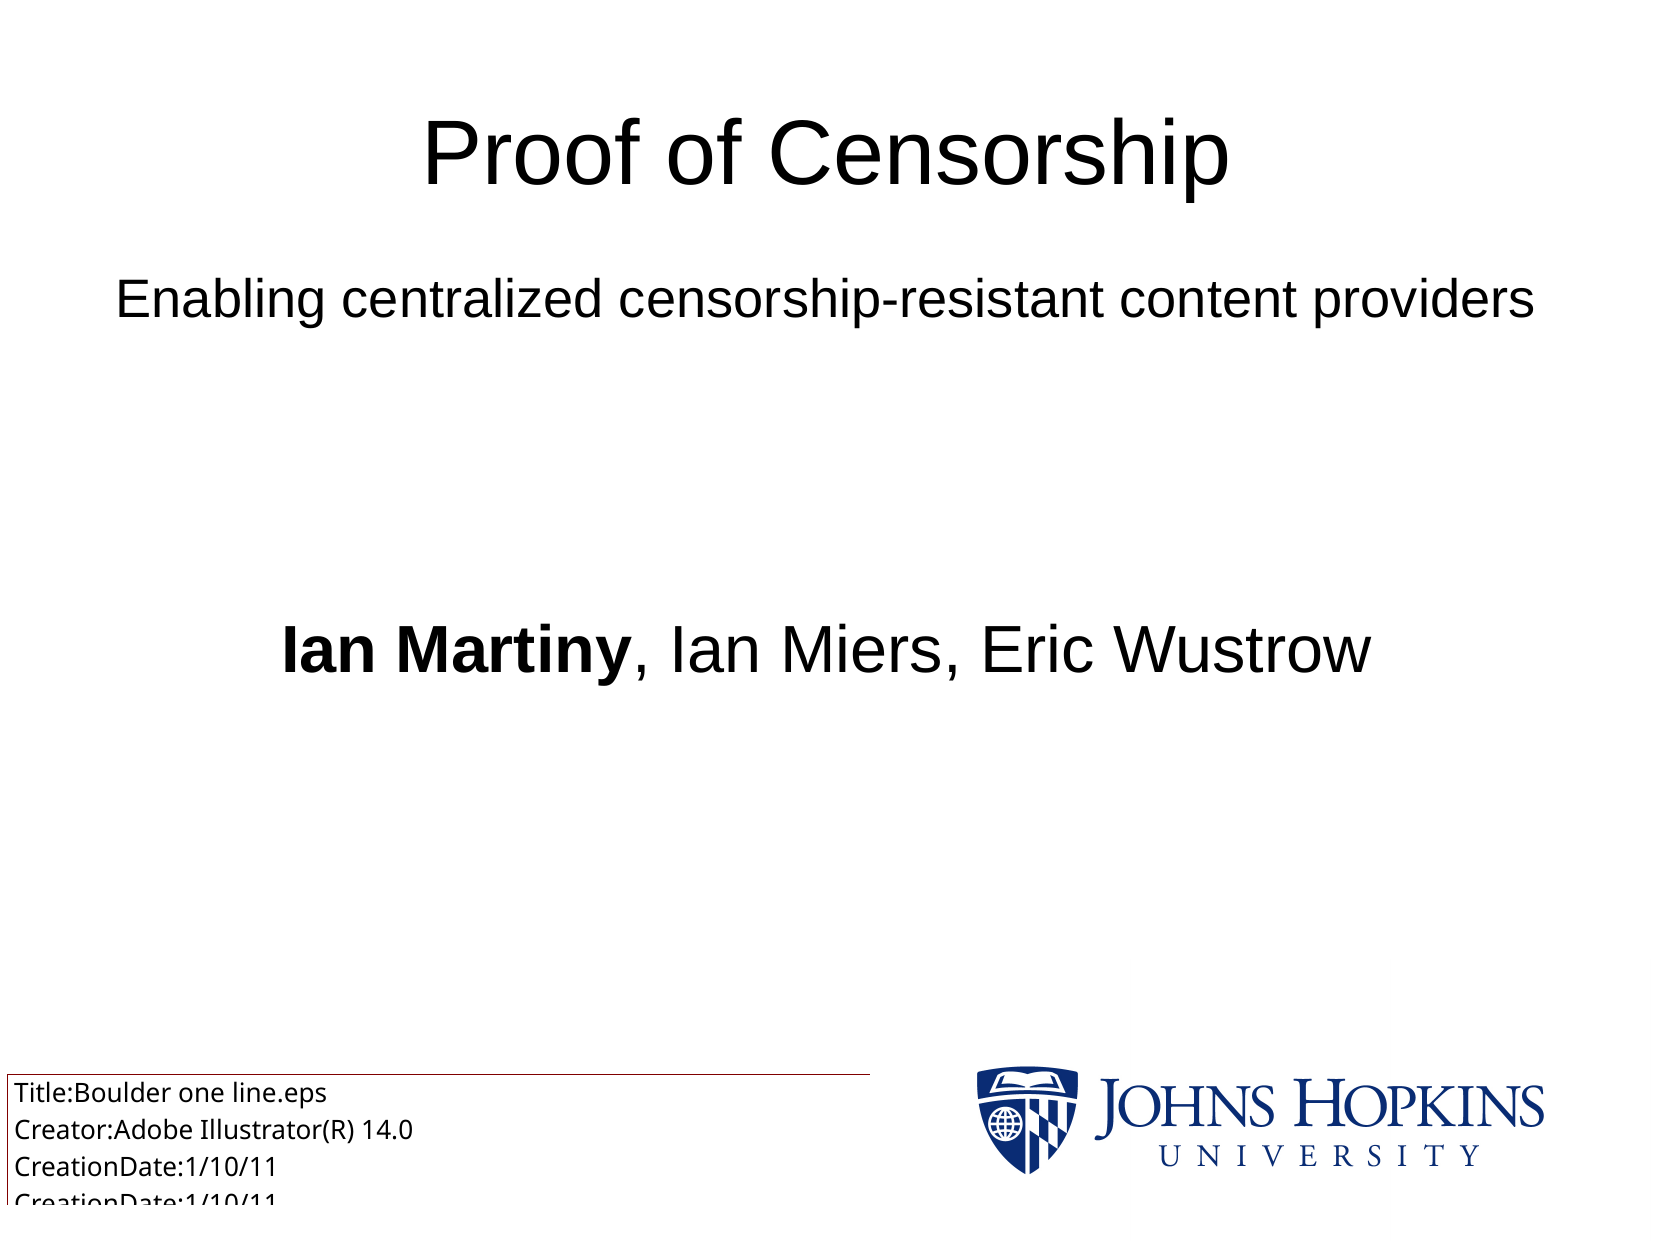

# Proof of Censorship
Enabling centralized censorship-resistant content providers
Ian Martiny, Ian Miers, Eric Wustrow